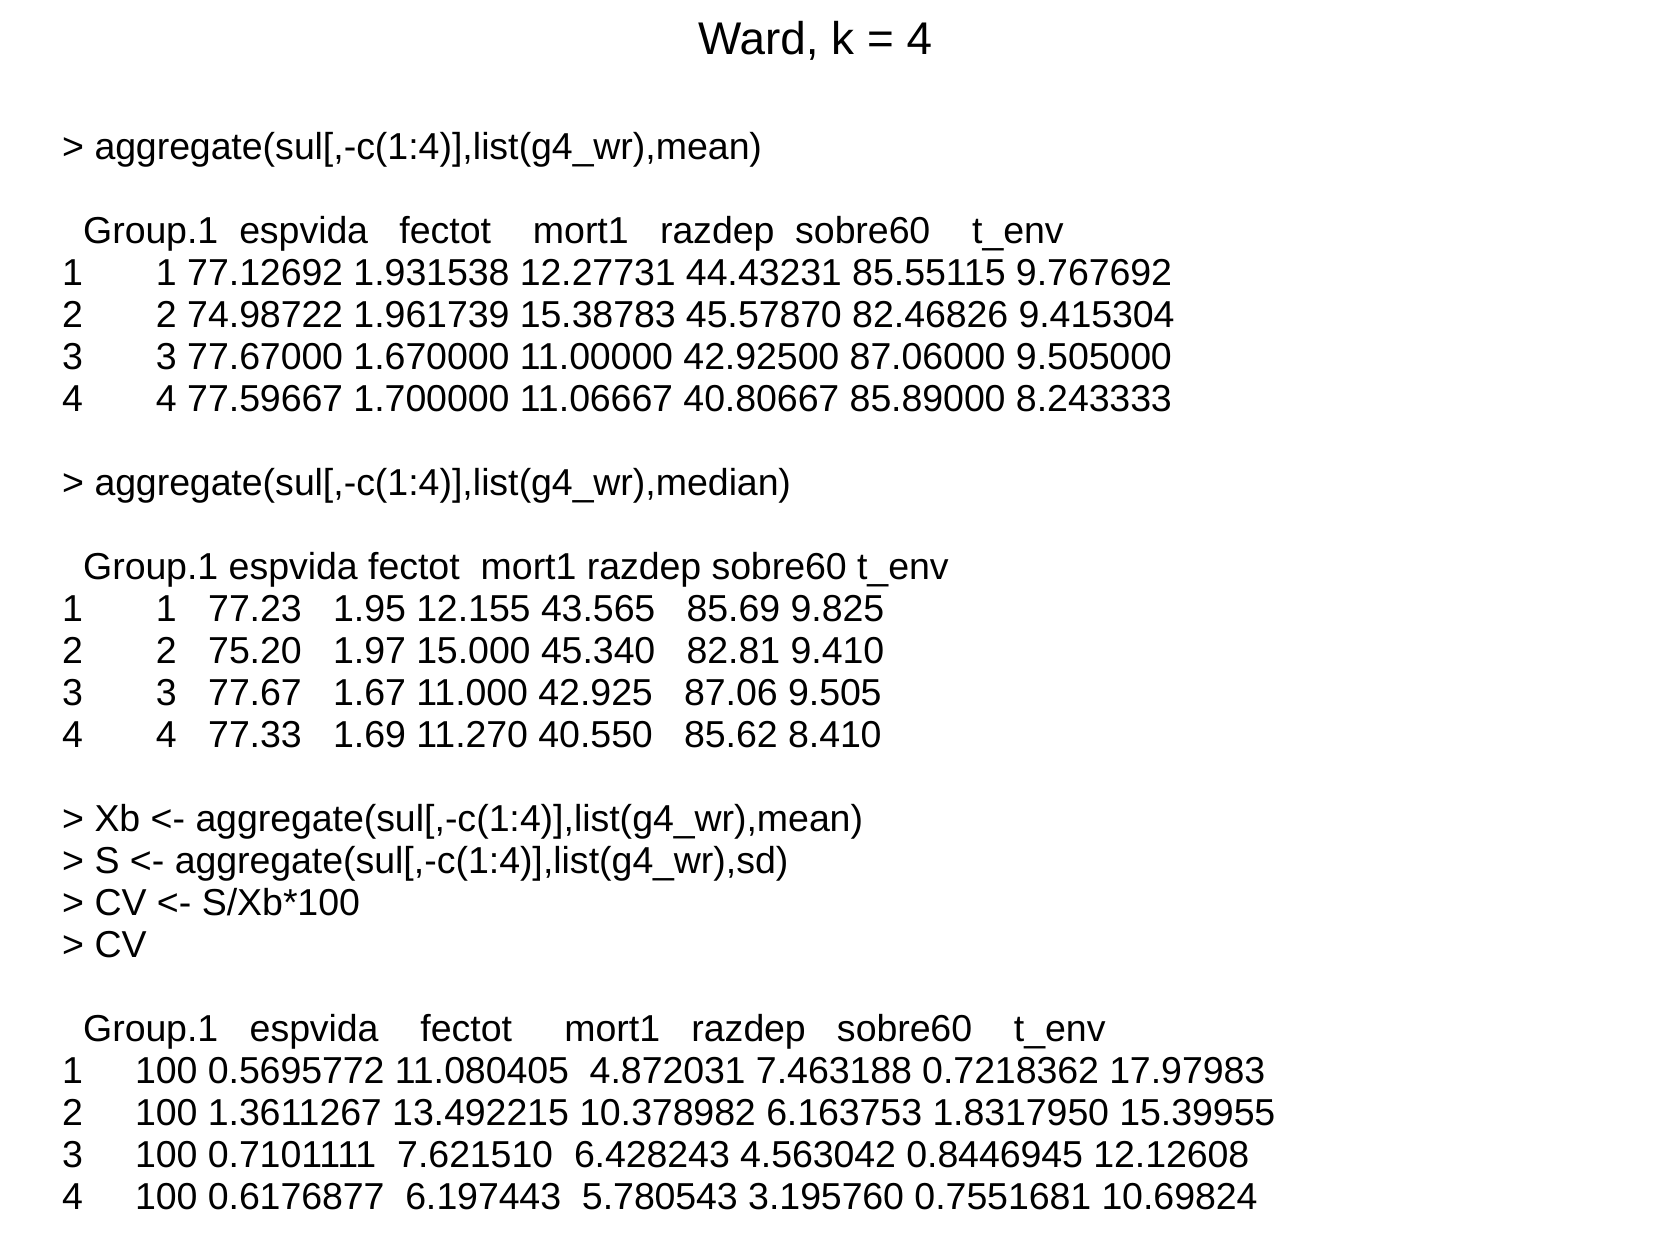

# Ward, k = 4
> aggregate(sul[,-c(1:4)],list(g4_wr),mean)
 Group.1 espvida fectot mort1 razdep sobre60 t_env
1 1 77.12692 1.931538 12.27731 44.43231 85.55115 9.767692
2 2 74.98722 1.961739 15.38783 45.57870 82.46826 9.415304
3 3 77.67000 1.670000 11.00000 42.92500 87.06000 9.505000
4 4 77.59667 1.700000 11.06667 40.80667 85.89000 8.243333
> aggregate(sul[,-c(1:4)],list(g4_wr),median)
 Group.1 espvida fectot mort1 razdep sobre60 t_env
1 1 77.23 1.95 12.155 43.565 85.69 9.825
2 2 75.20 1.97 15.000 45.340 82.81 9.410
3 3 77.67 1.67 11.000 42.925 87.06 9.505
4 4 77.33 1.69 11.270 40.550 85.62 8.410
> Xb <- aggregate(sul[,-c(1:4)],list(g4_wr),mean)
> S <- aggregate(sul[,-c(1:4)],list(g4_wr),sd)
> CV <- S/Xb*100
> CV
 Group.1 espvida fectot mort1 razdep sobre60 t_env
1 100 0.5695772 11.080405 4.872031 7.463188 0.7218362 17.97983
2 100 1.3611267 13.492215 10.378982 6.163753 1.8317950 15.39955
3 100 0.7101111 7.621510 6.428243 4.563042 0.8446945 12.12608
4 100 0.6176877 6.197443 5.780543 3.195760 0.7551681 10.69824